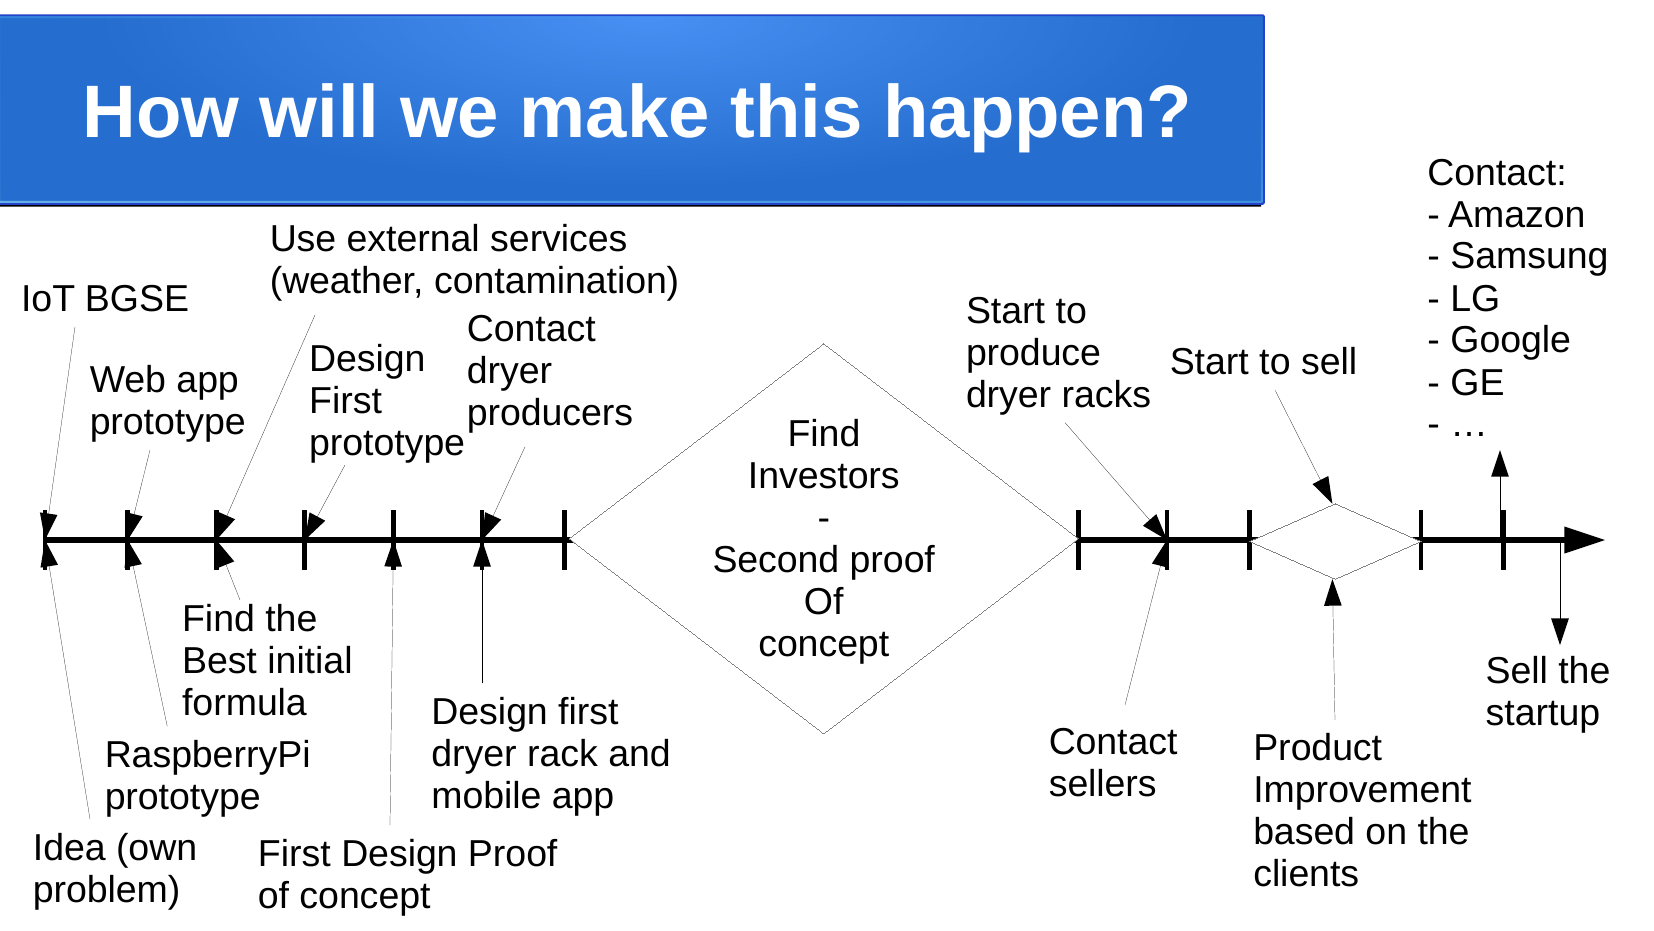

# How will we make this happen?
Contact:
- Amazon
- Samsung
- LG
- Google
- GE
- …
Use external services
(weather, contamination)
IoT BGSE
Start to produce dryer racks
Contact dryer producers
Design
First
prototype
Start to sell
Find
Investors
-
Second proof
Of
concept
Web app
prototype
Find the
Best initial
formula
Sell the
startup
Design first dryer rack and mobile app
Contact sellers
Product
Improvement based on the clients
RaspberryPi prototype
Idea (own problem)
First Design Proof of concept